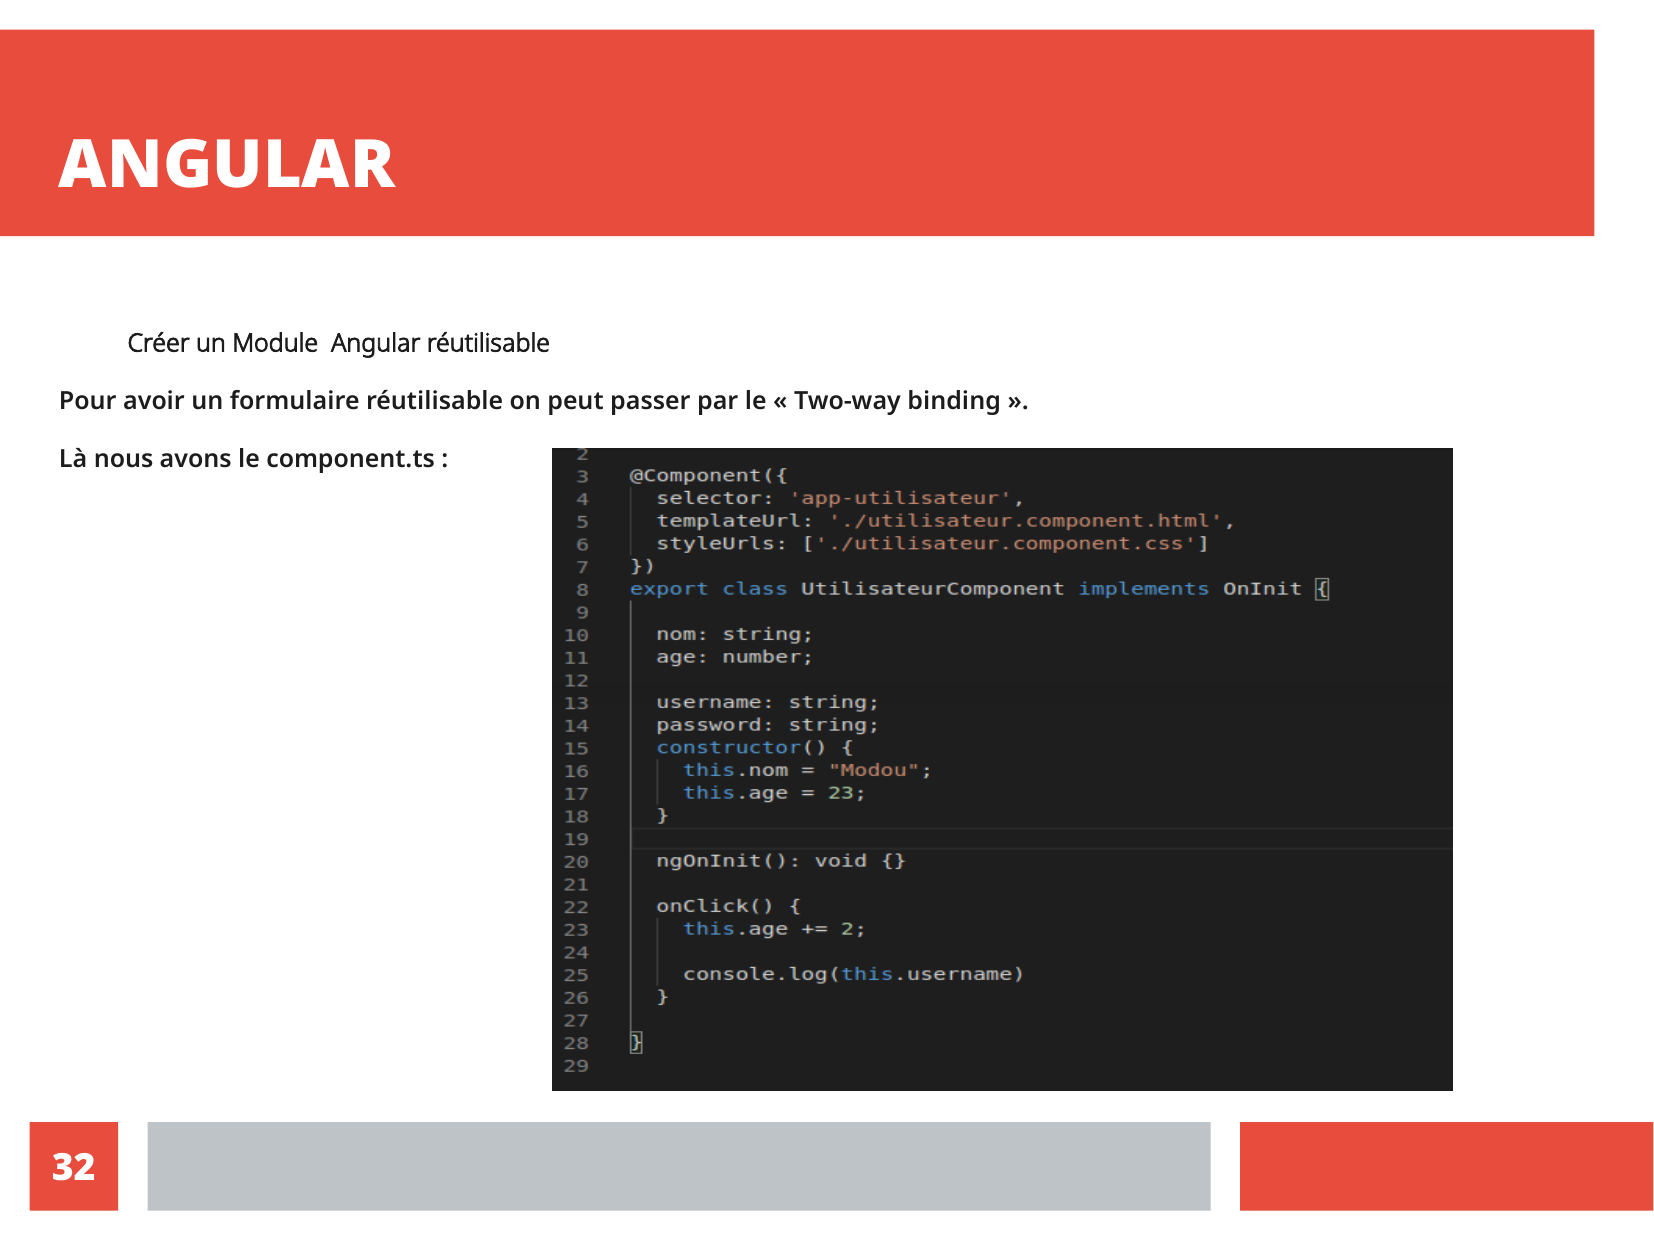

# ANGULAR
Créer un Module Angular réutilisable
Pour avoir un formulaire réutilisable on peut passer par le « Two-way binding ».
Là nous avons le component.ts :
32